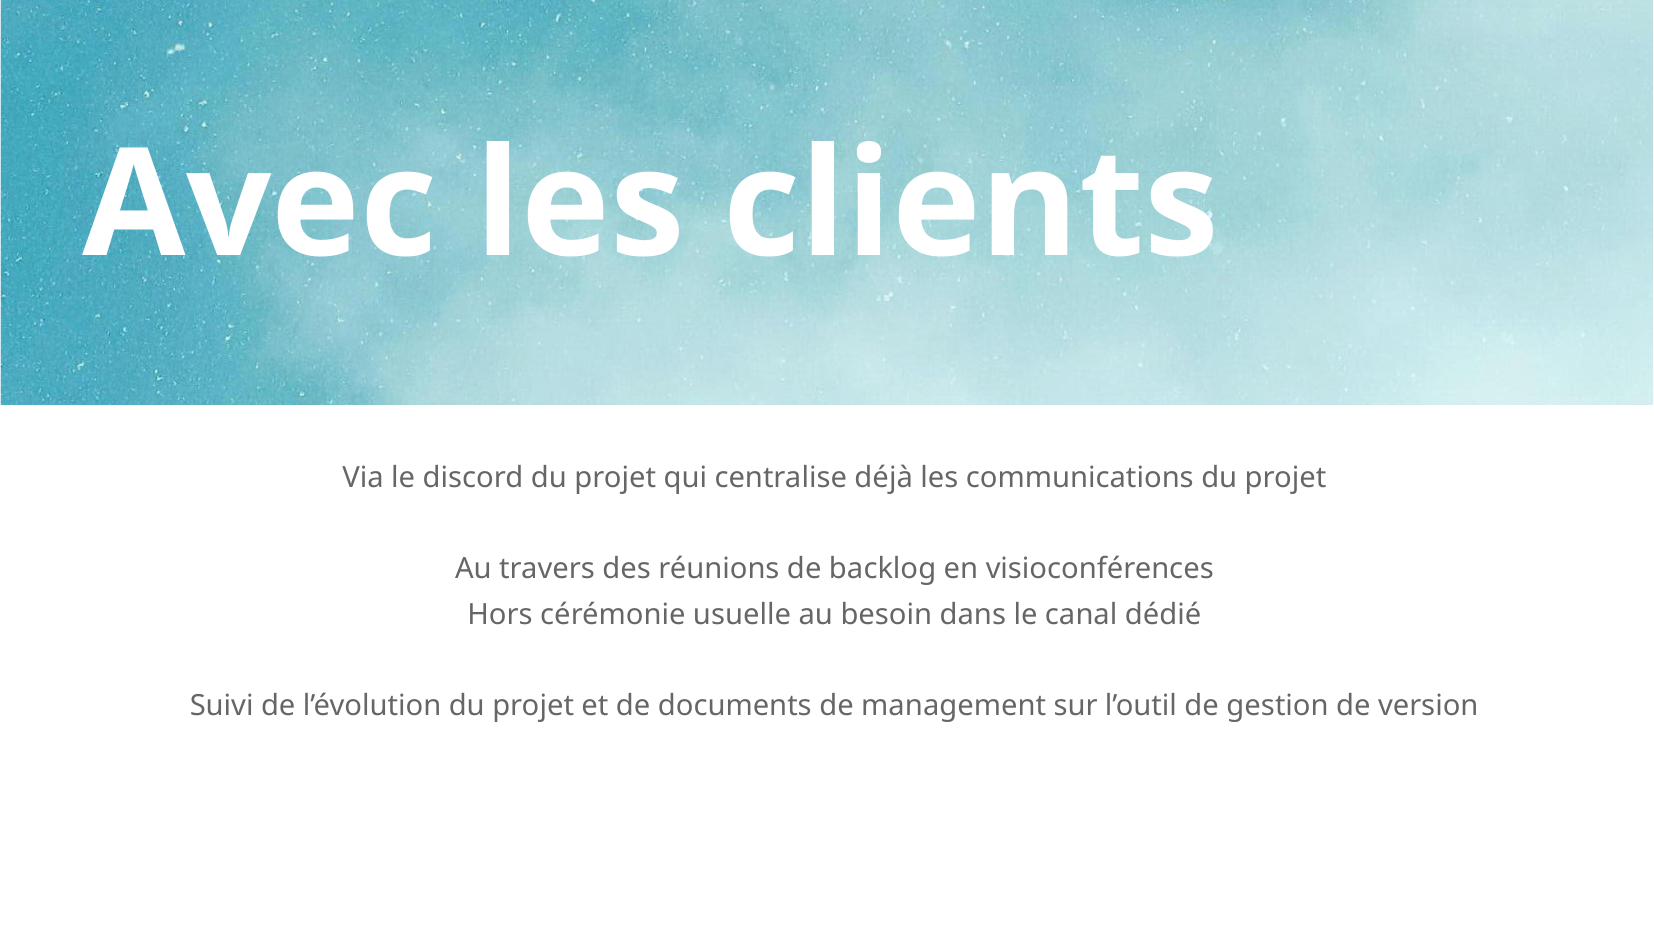

# Avec les clients
Via le discord du projet qui centralise déjà les communications du projet
Au travers des réunions de backlog en visioconférences
Hors cérémonie usuelle au besoin dans le canal dédié
Suivi de l’évolution du projet et de documents de management sur l’outil de gestion de version